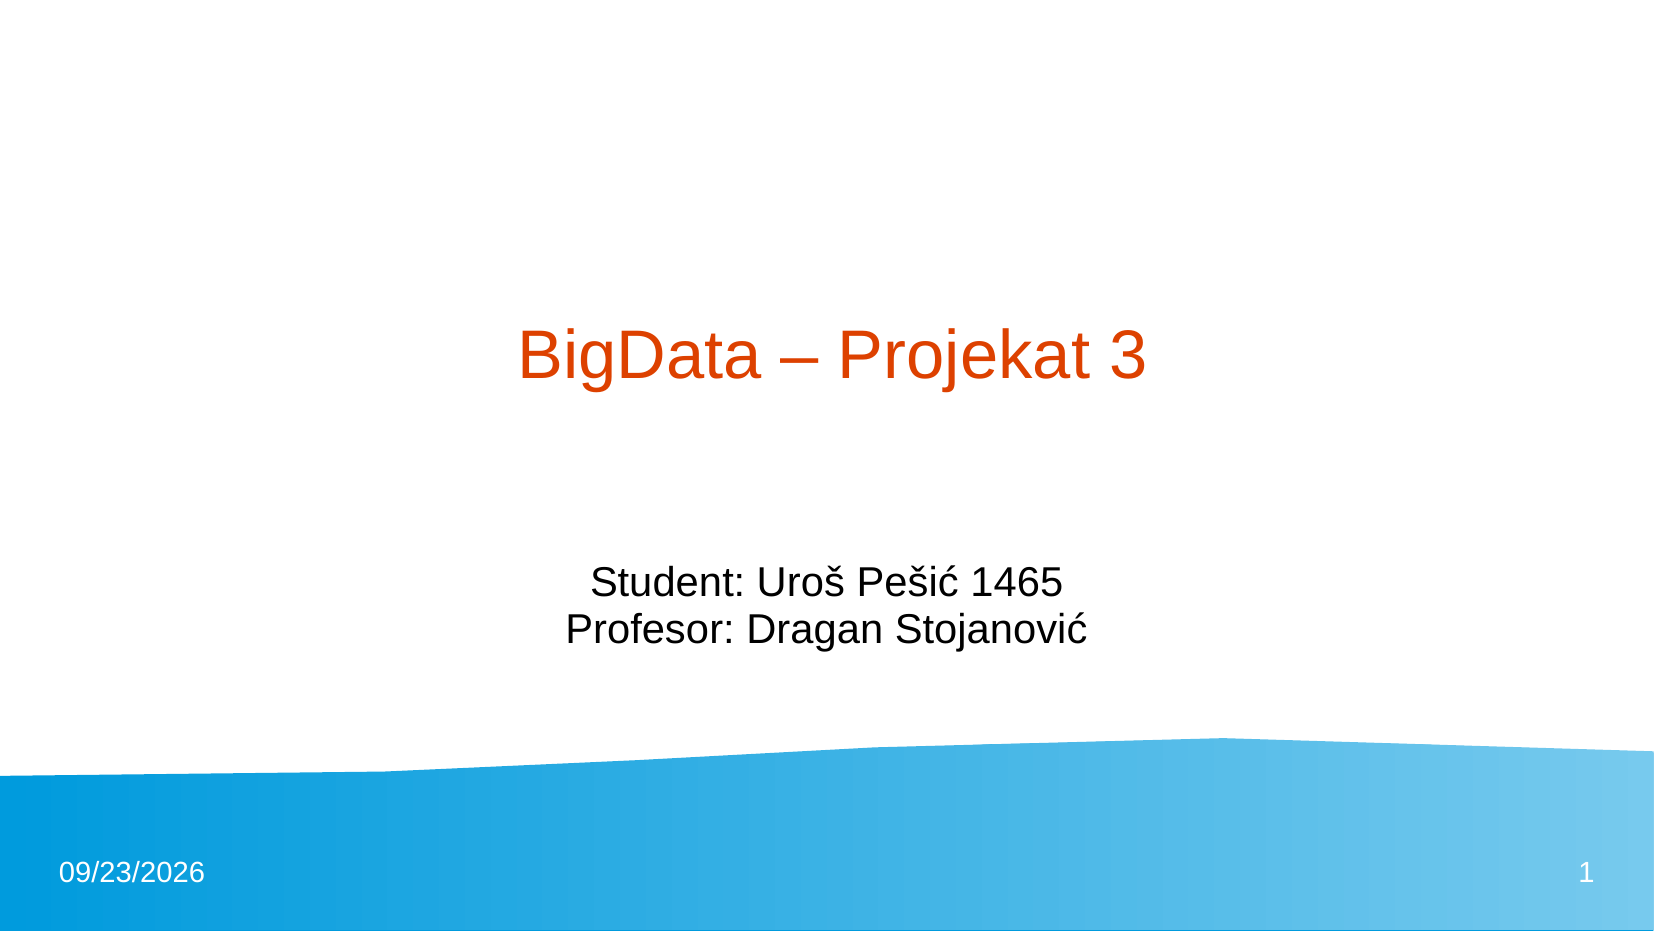

# BigData – Projekat 3
Student: Uroš Pešić 1465
Profesor: Dragan Stojanović